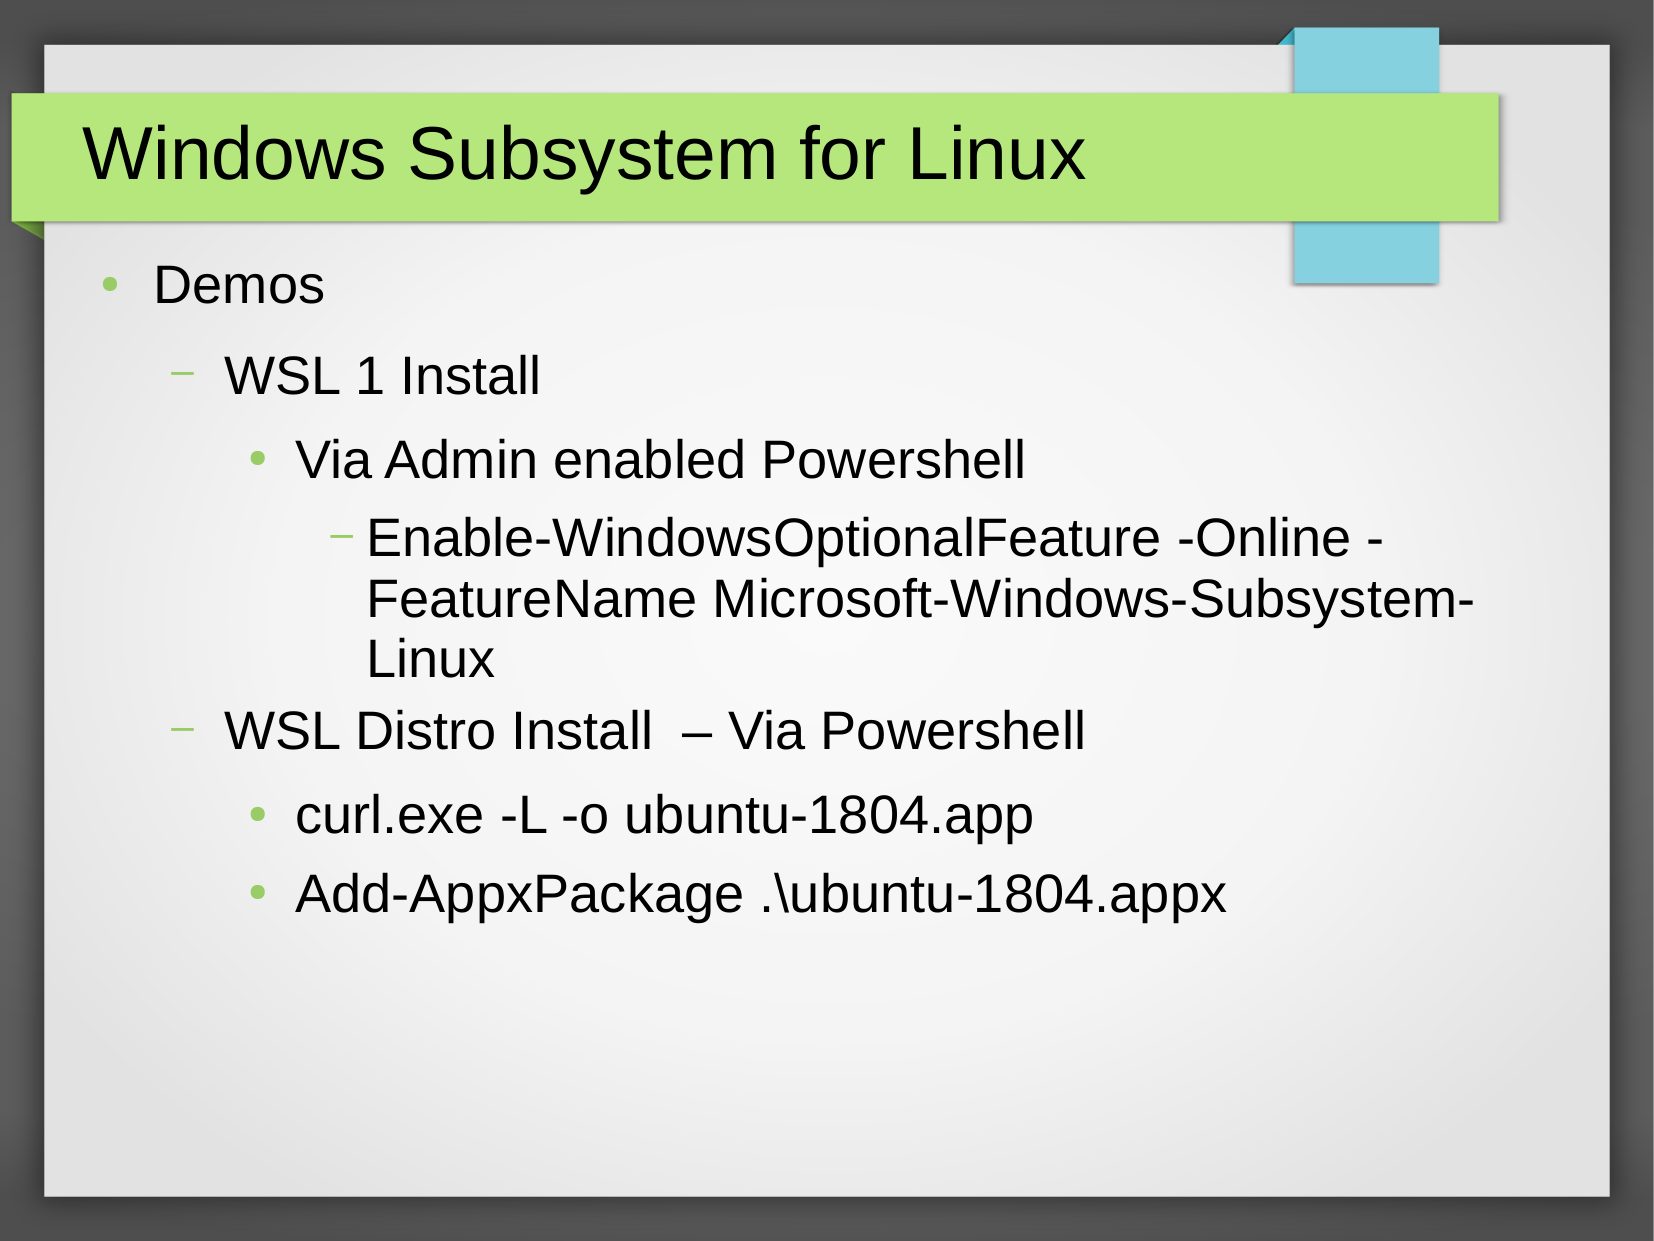

# Windows Subsystem for Linux
Demos
WSL 1 Install
Via Admin enabled Powershell
Enable-WindowsOptionalFeature -Online -FeatureName Microsoft-Windows-Subsystem-Linux
WSL Distro Install – Via Powershell
curl.exe -L -o ubuntu-1804.app
Add-AppxPackage .\ubuntu-1804.appx